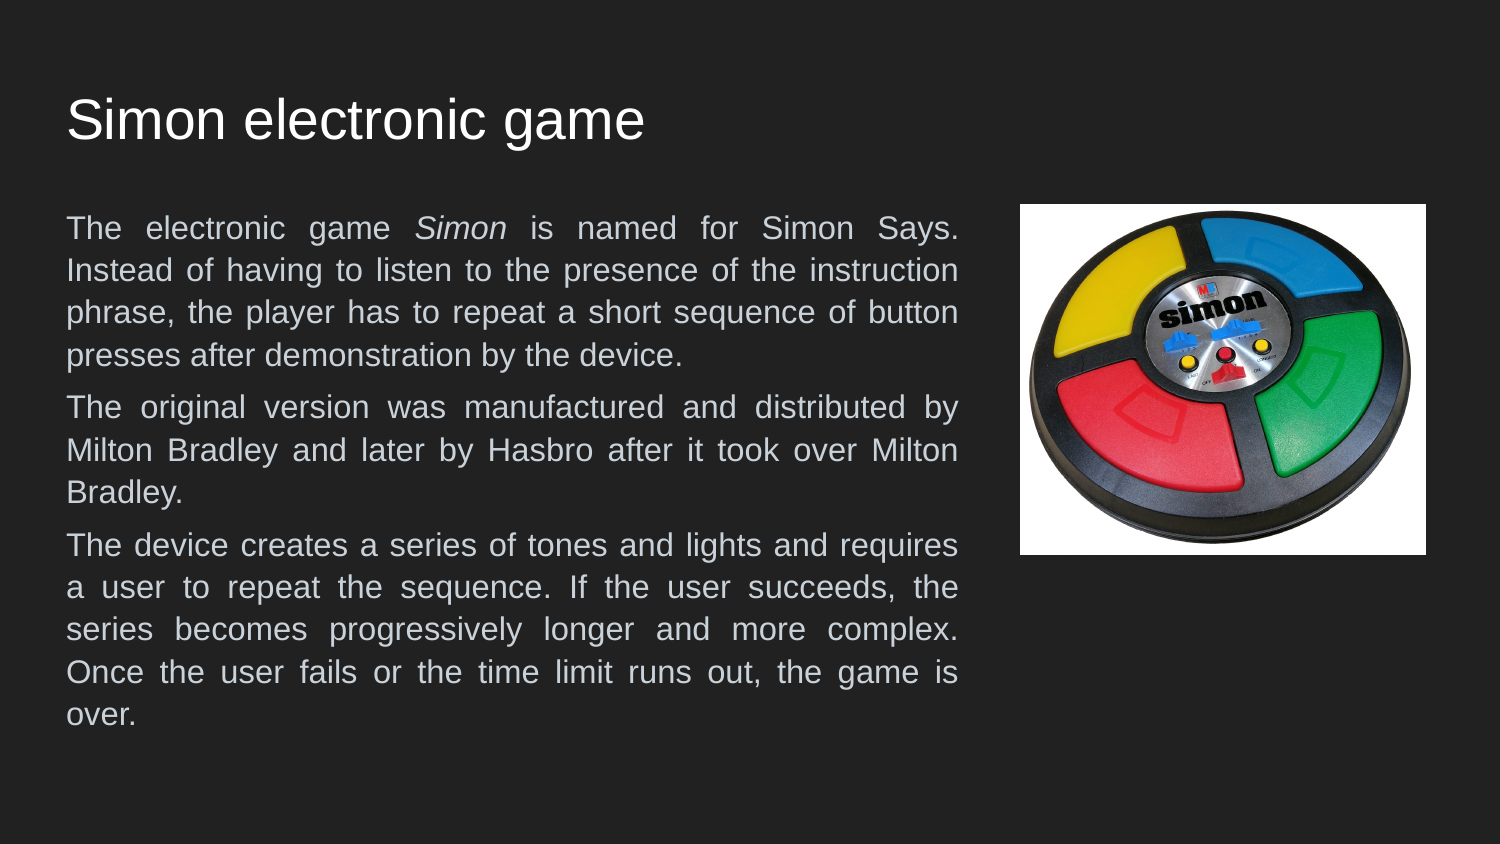

# Simon electronic game
The electronic game Simon is named for Simon Says. Instead of having to listen to the presence of the instruction phrase, the player has to repeat a short sequence of button presses after demonstration by the device.
The original version was manufactured and distributed by Milton Bradley and later by Hasbro after it took over Milton Bradley.
The device creates a series of tones and lights and requires a user to repeat the sequence. If the user succeeds, the series becomes progressively longer and more complex. Once the user fails or the time limit runs out, the game is over.